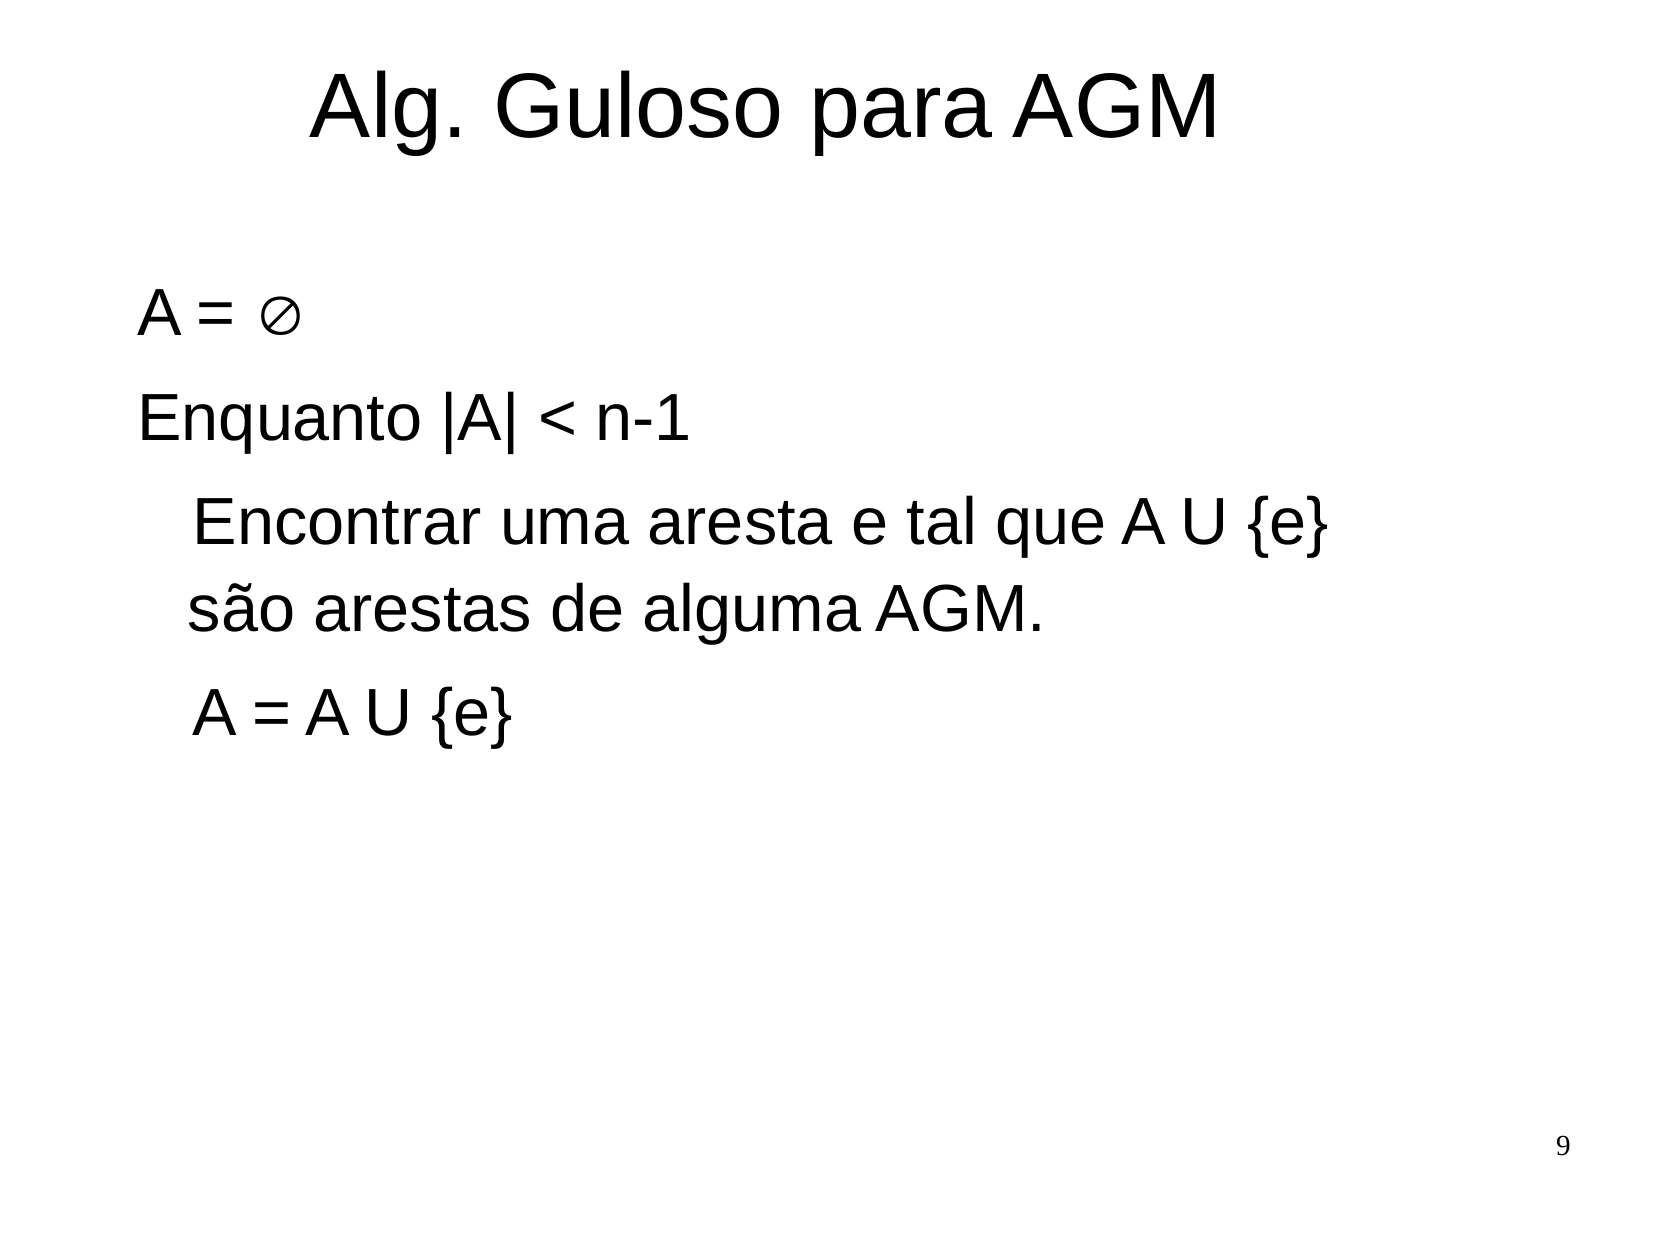

# Alg. Guloso para AGM
A = 
Enquanto |A| < n-1
 Encontrar uma aresta e tal que A U {e} são arestas de alguma AGM.
 A = A U {e}
9